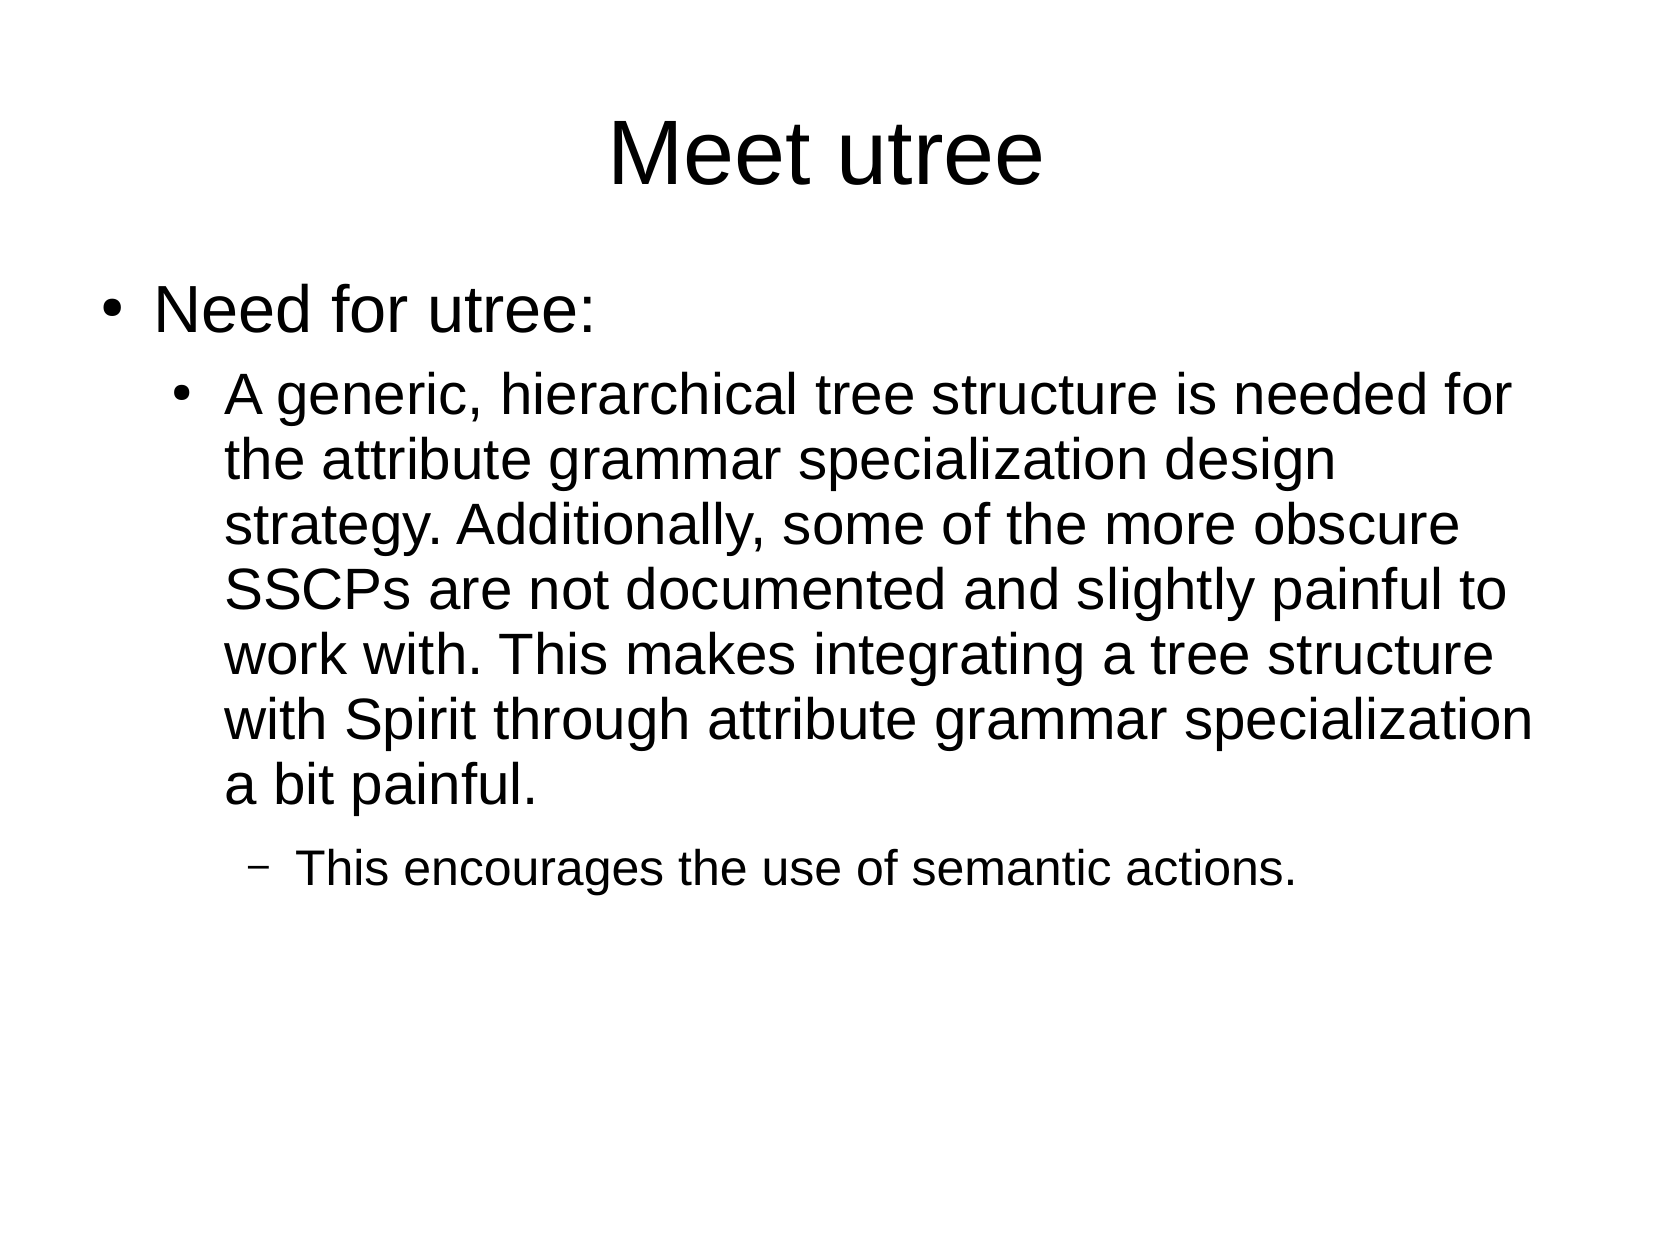

# Meet utree
Need for utree:
A generic, hierarchical tree structure is needed for the attribute grammar specialization design strategy. Additionally, some of the more obscure SSCPs are not documented and slightly painful to work with. This makes integrating a tree structure with Spirit through attribute grammar specialization a bit painful.
This encourages the use of semantic actions.